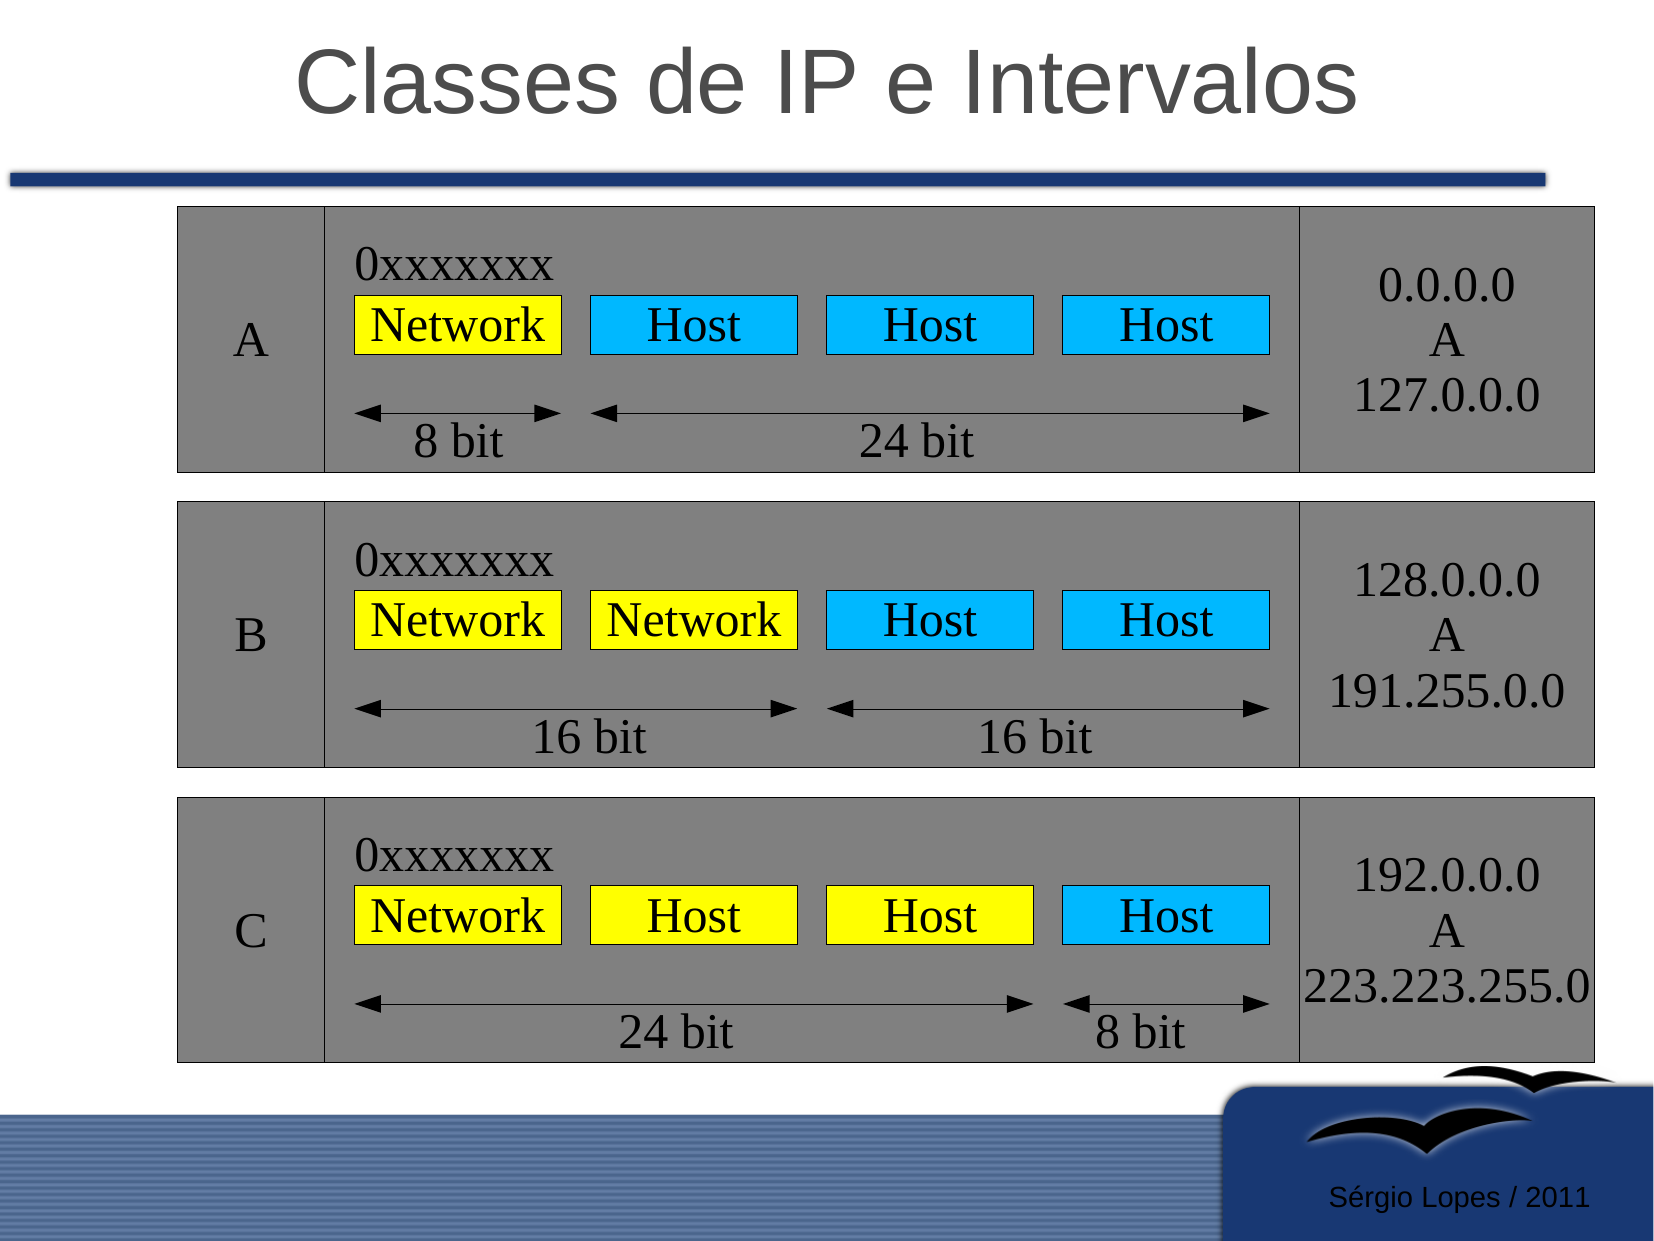

# Classes de IP e Intervalos
A
0.0.0.0
A
127.0.0.0
0xxxxxxx
Network
Host
Host
Host
8 bit
24 bit
B
128.0.0.0
A
191.255.0.0
0xxxxxxx
Network
Network
Host
Host
16 bit
16 bit
C
192.0.0.0
A
223.223.255.0
0xxxxxxx
Network
Host
Host
Host
24 bit
8 bit
Sérgio Lopes / 2011